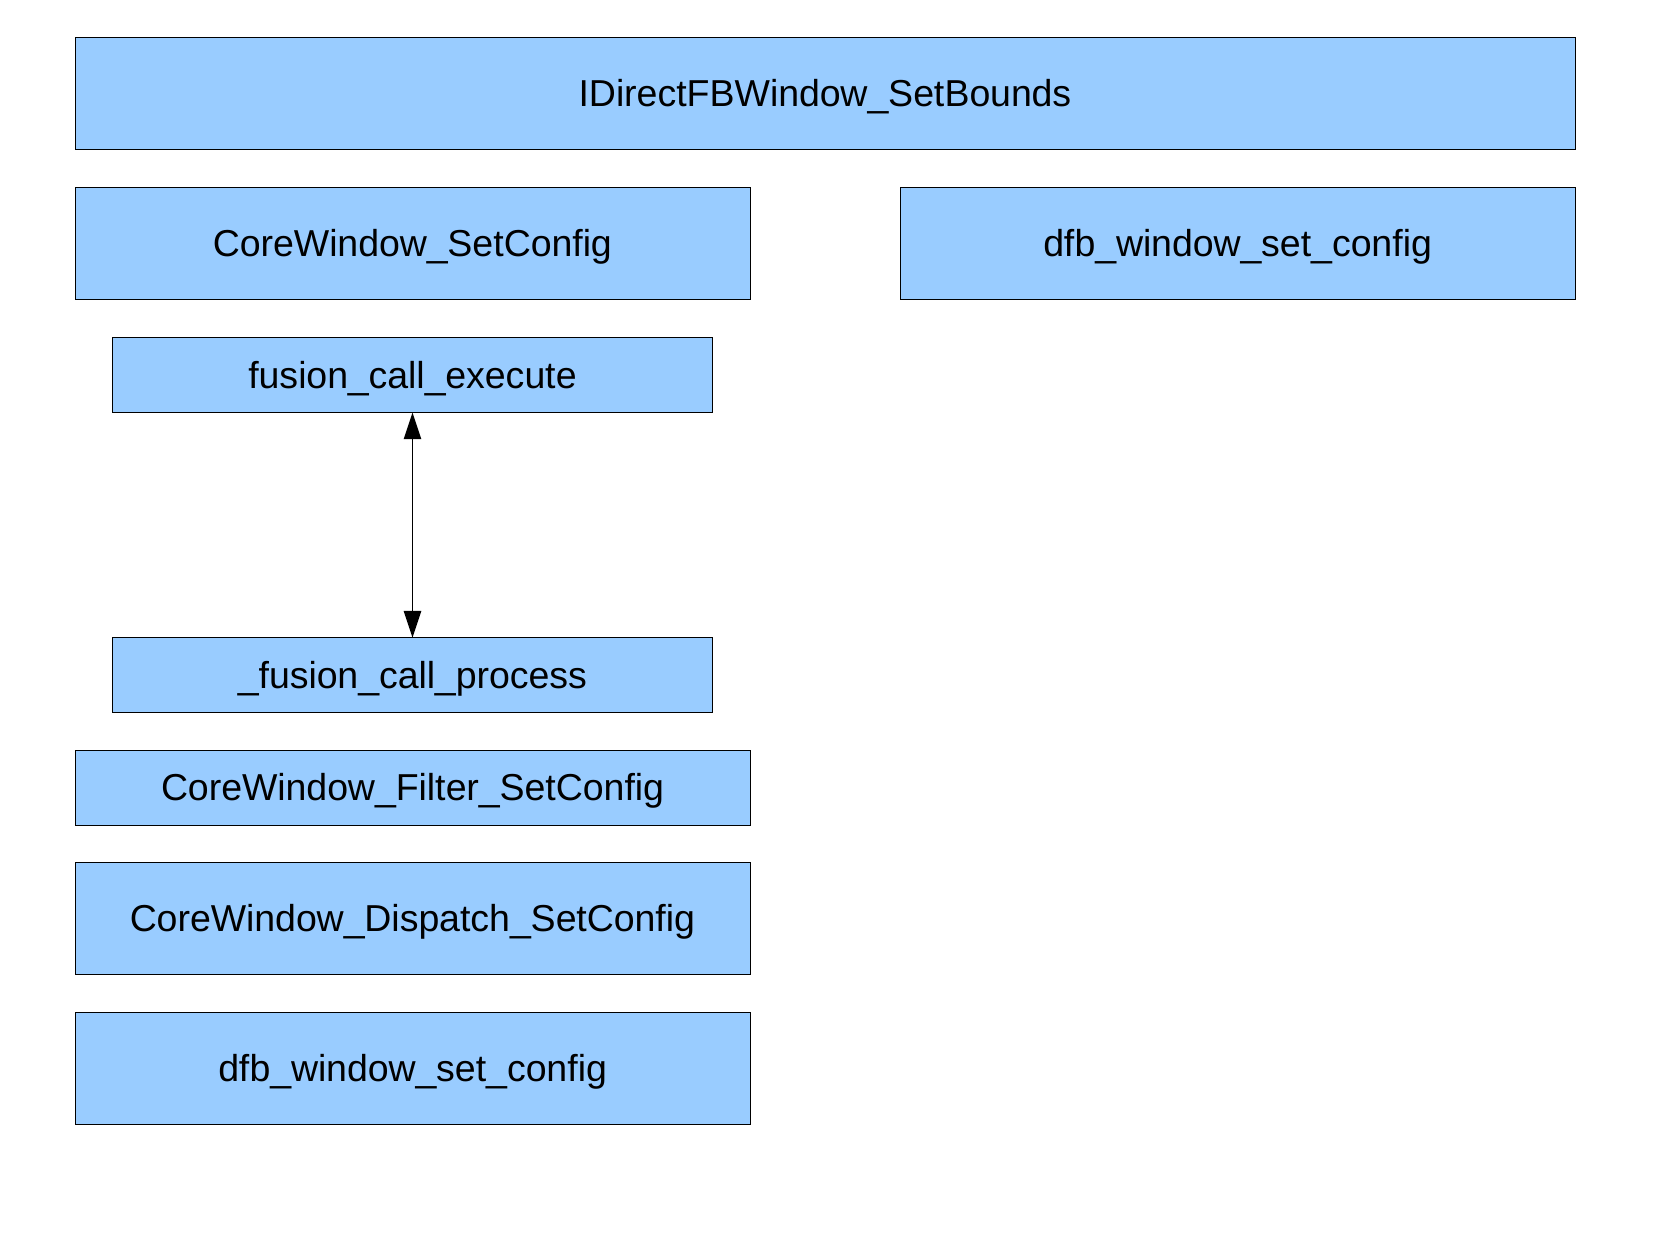

IDirectFBWindow_SetBounds
CoreWindow_SetConfig
dfb_window_set_config
fusion_call_execute
_fusion_call_process
CoreWindow_Filter_SetConfig
CoreWindow_Dispatch_SetConfig
dfb_window_set_config